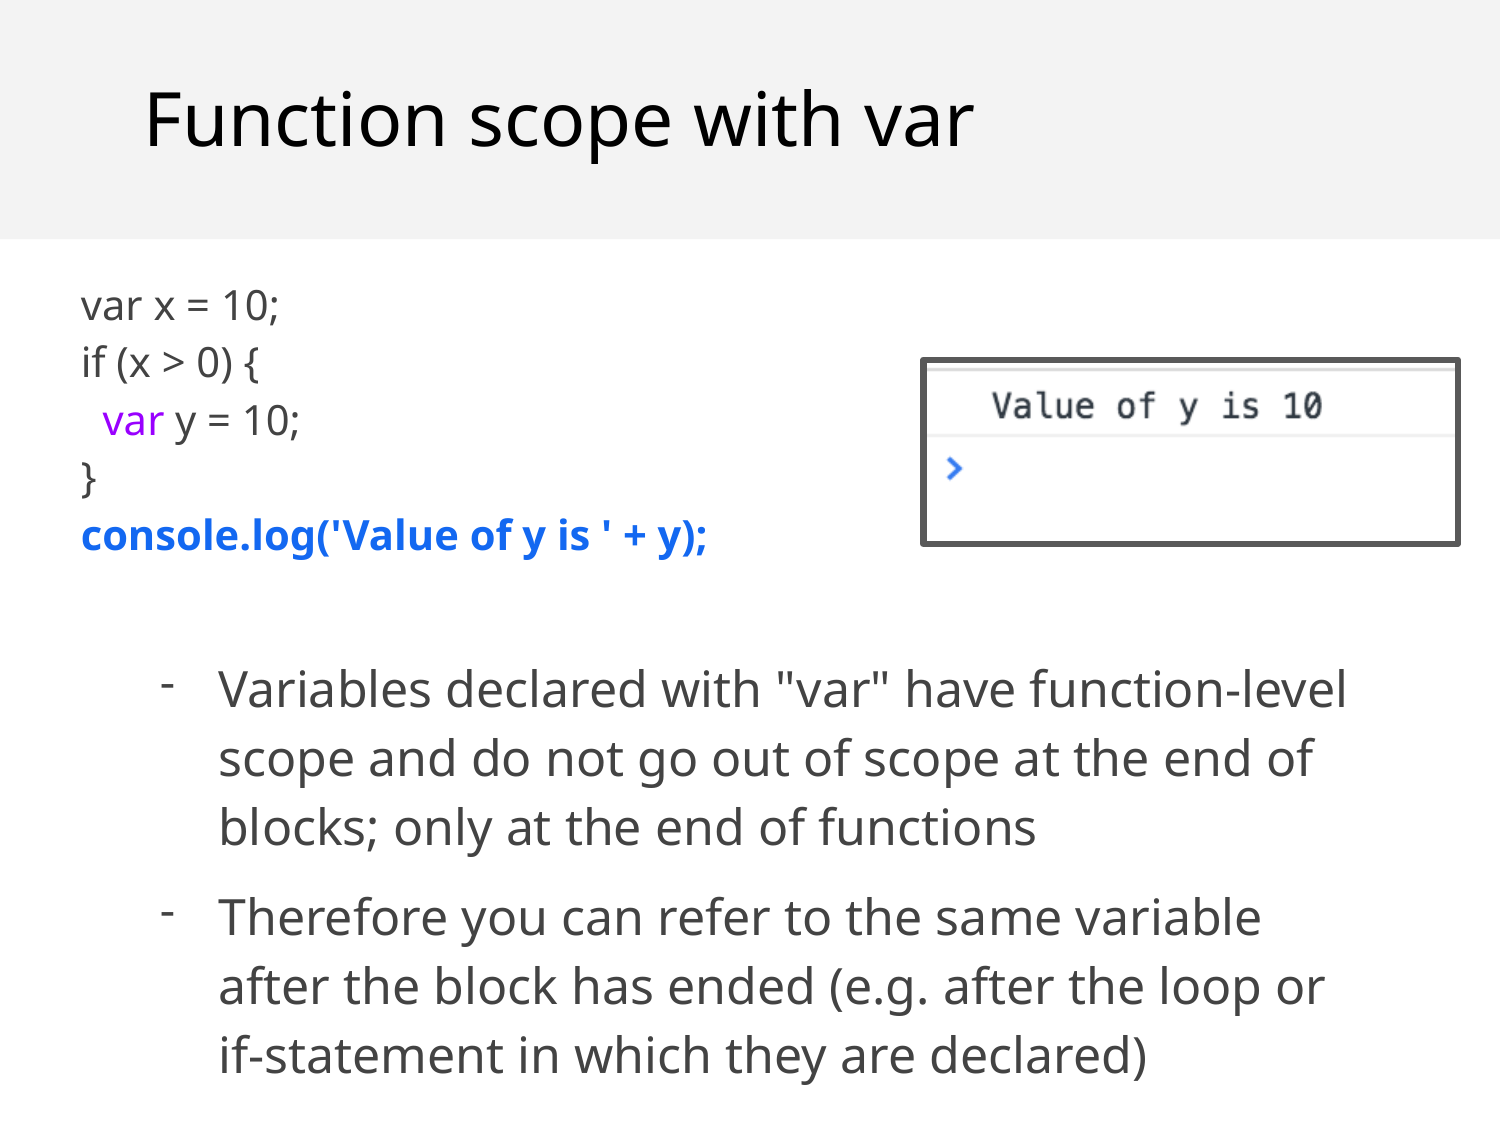

# Function scope with var
var x = 10;
if (x > 0) {
 var y = 10;
}
console.log('Value of y is ' + y);
Variables declared with "var" have function-level scope and do not go out of scope at the end of blocks; only at the end of functions
Therefore you can refer to the same variable after the block has ended (e.g. after the loop or if-statement in which they are declared)